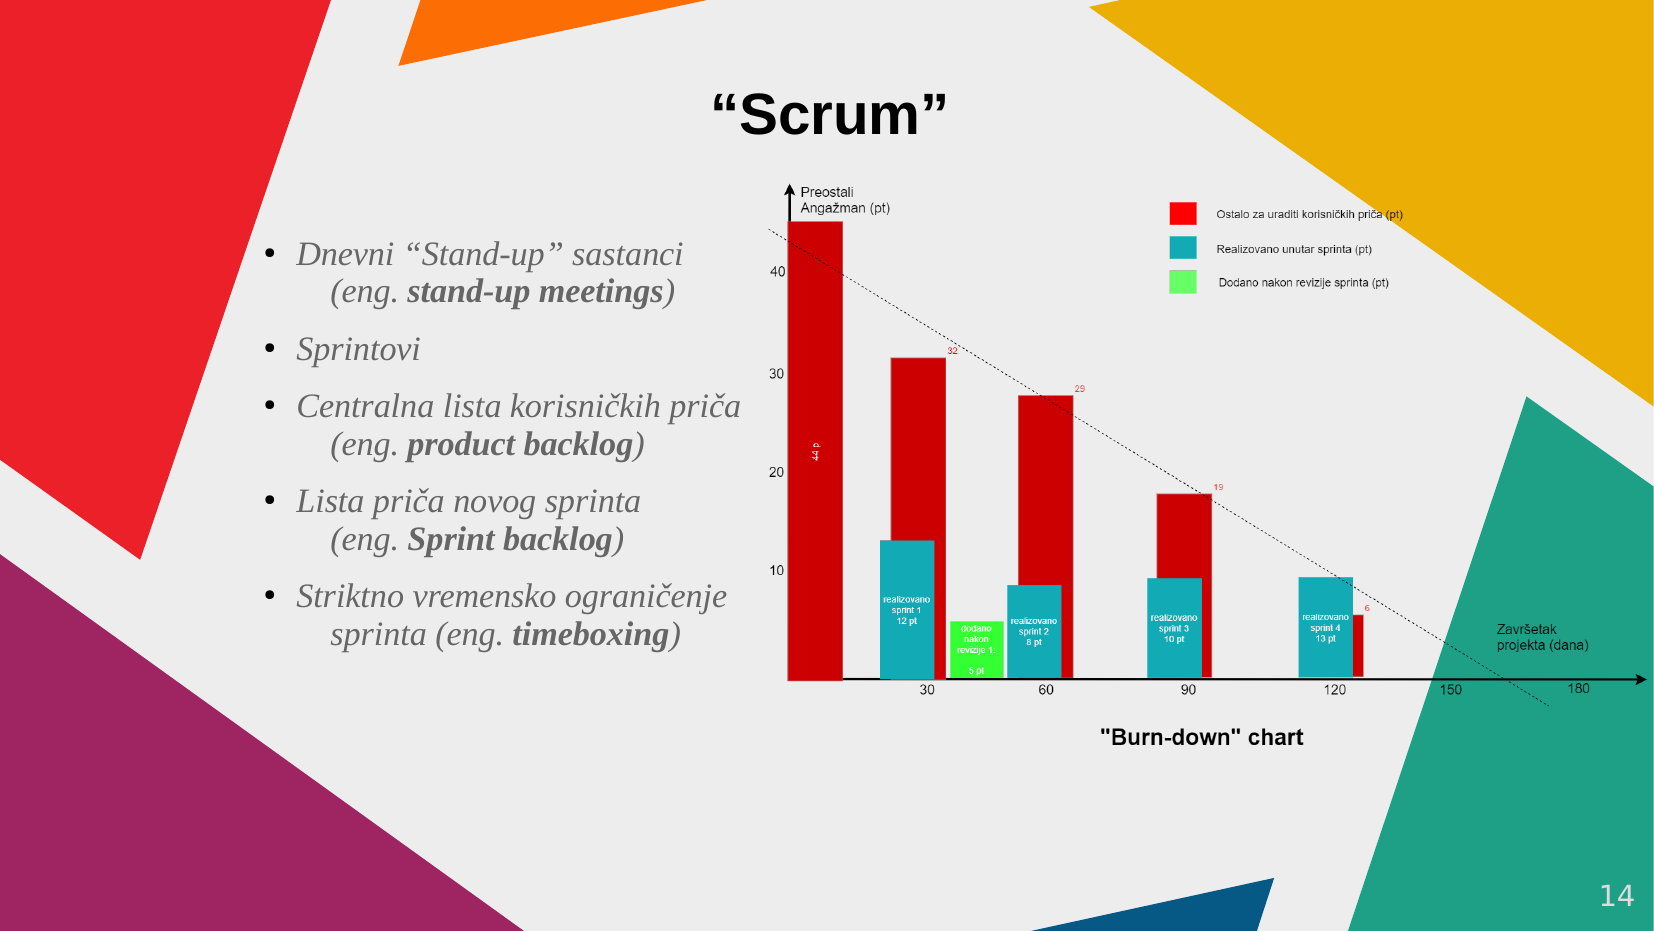

# “Scrum”
Dnevni “Stand-up” sastanci
(eng. stand-up meetings)
Sprintovi
Centralna lista korisničkih priča
(eng. product backlog)
Lista priča novog sprinta
(eng. Sprint backlog)
Striktno vremensko ograničenje
sprinta (eng. timeboxing)
14